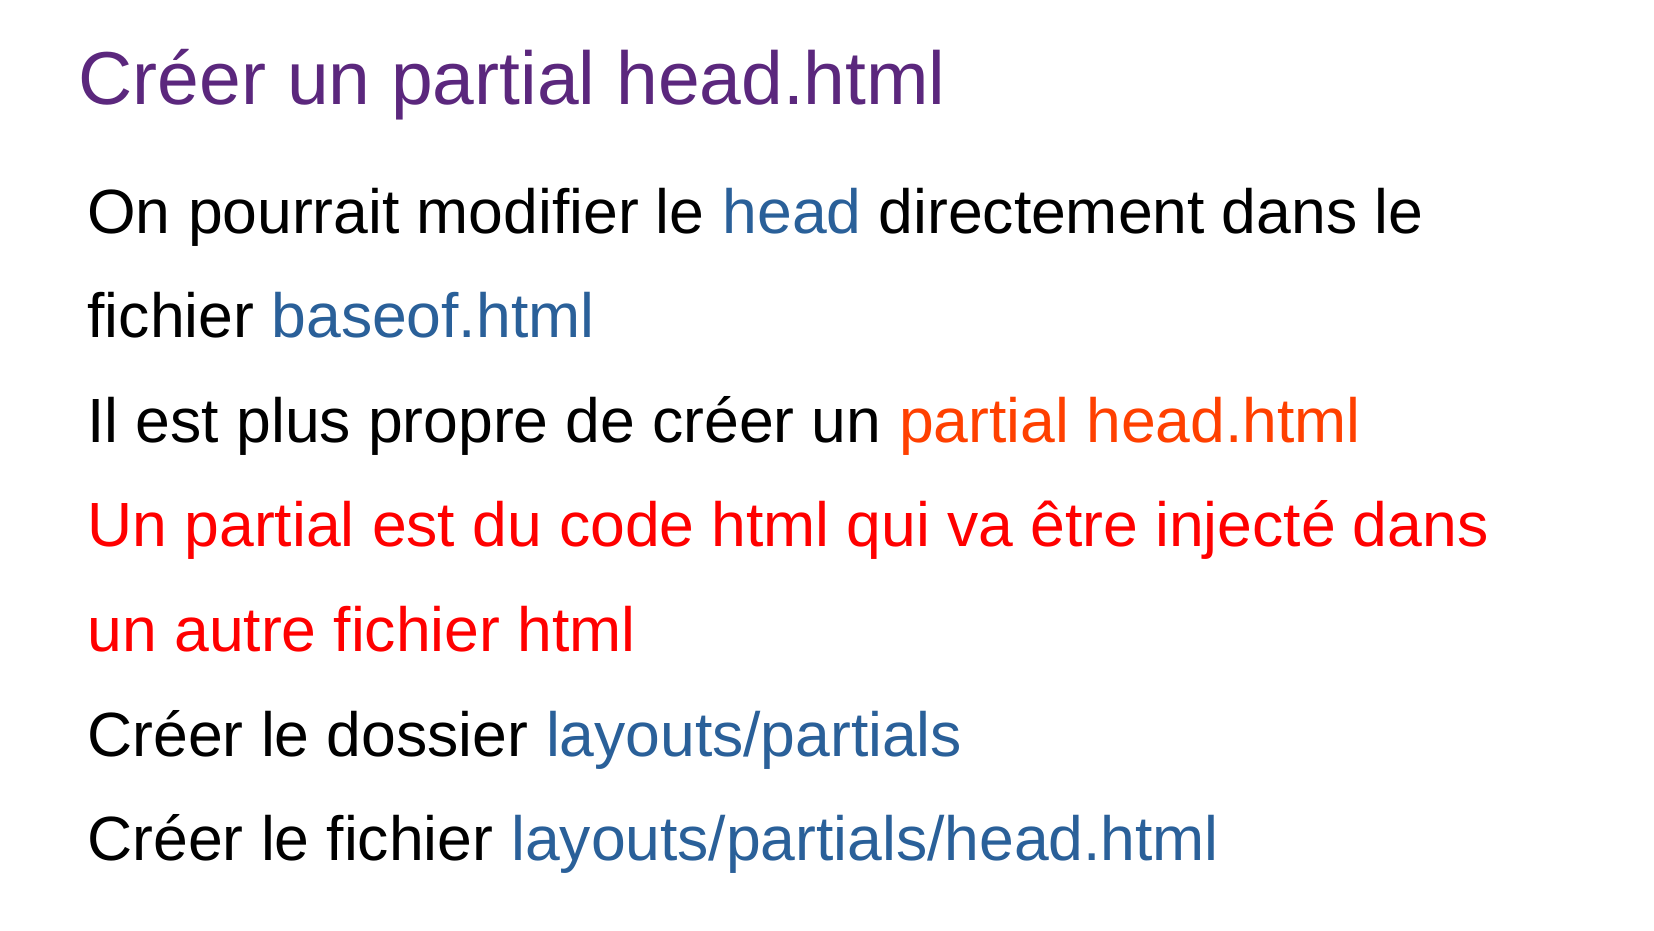

# Créer un partial head.html
On pourrait modifier le head directement dans le fichier baseof.html
Il est plus propre de créer un partial head.html
Un partial est du code html qui va être injecté dans un autre fichier html
Créer le dossier layouts/partials
Créer le fichier layouts/partials/head.html